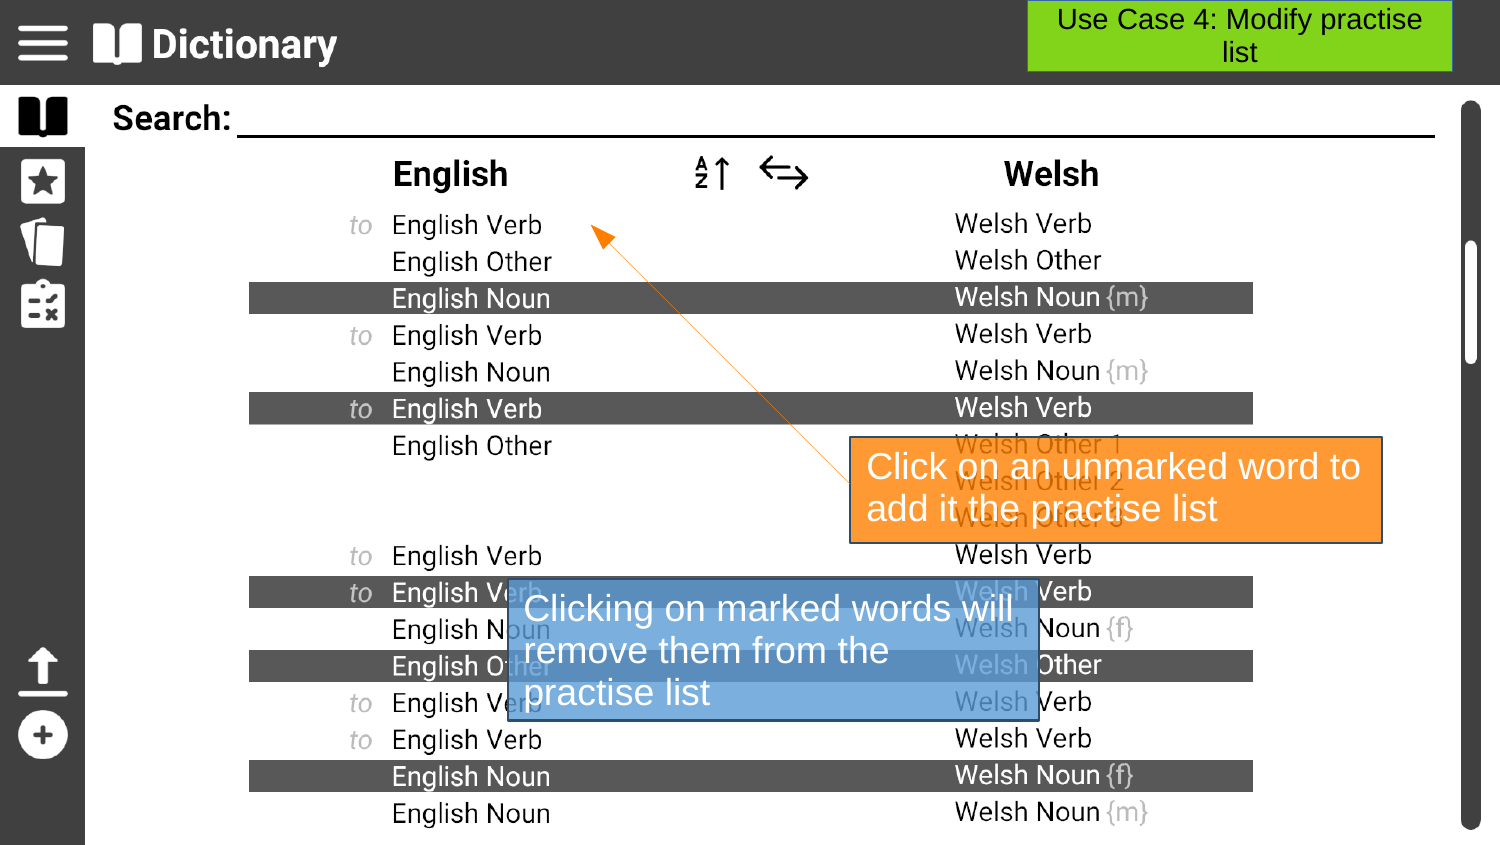

Use Case 4: Modify practise list
Click on an unmarked word to add it the practise list
Clicking on marked words will remove them from the practise list